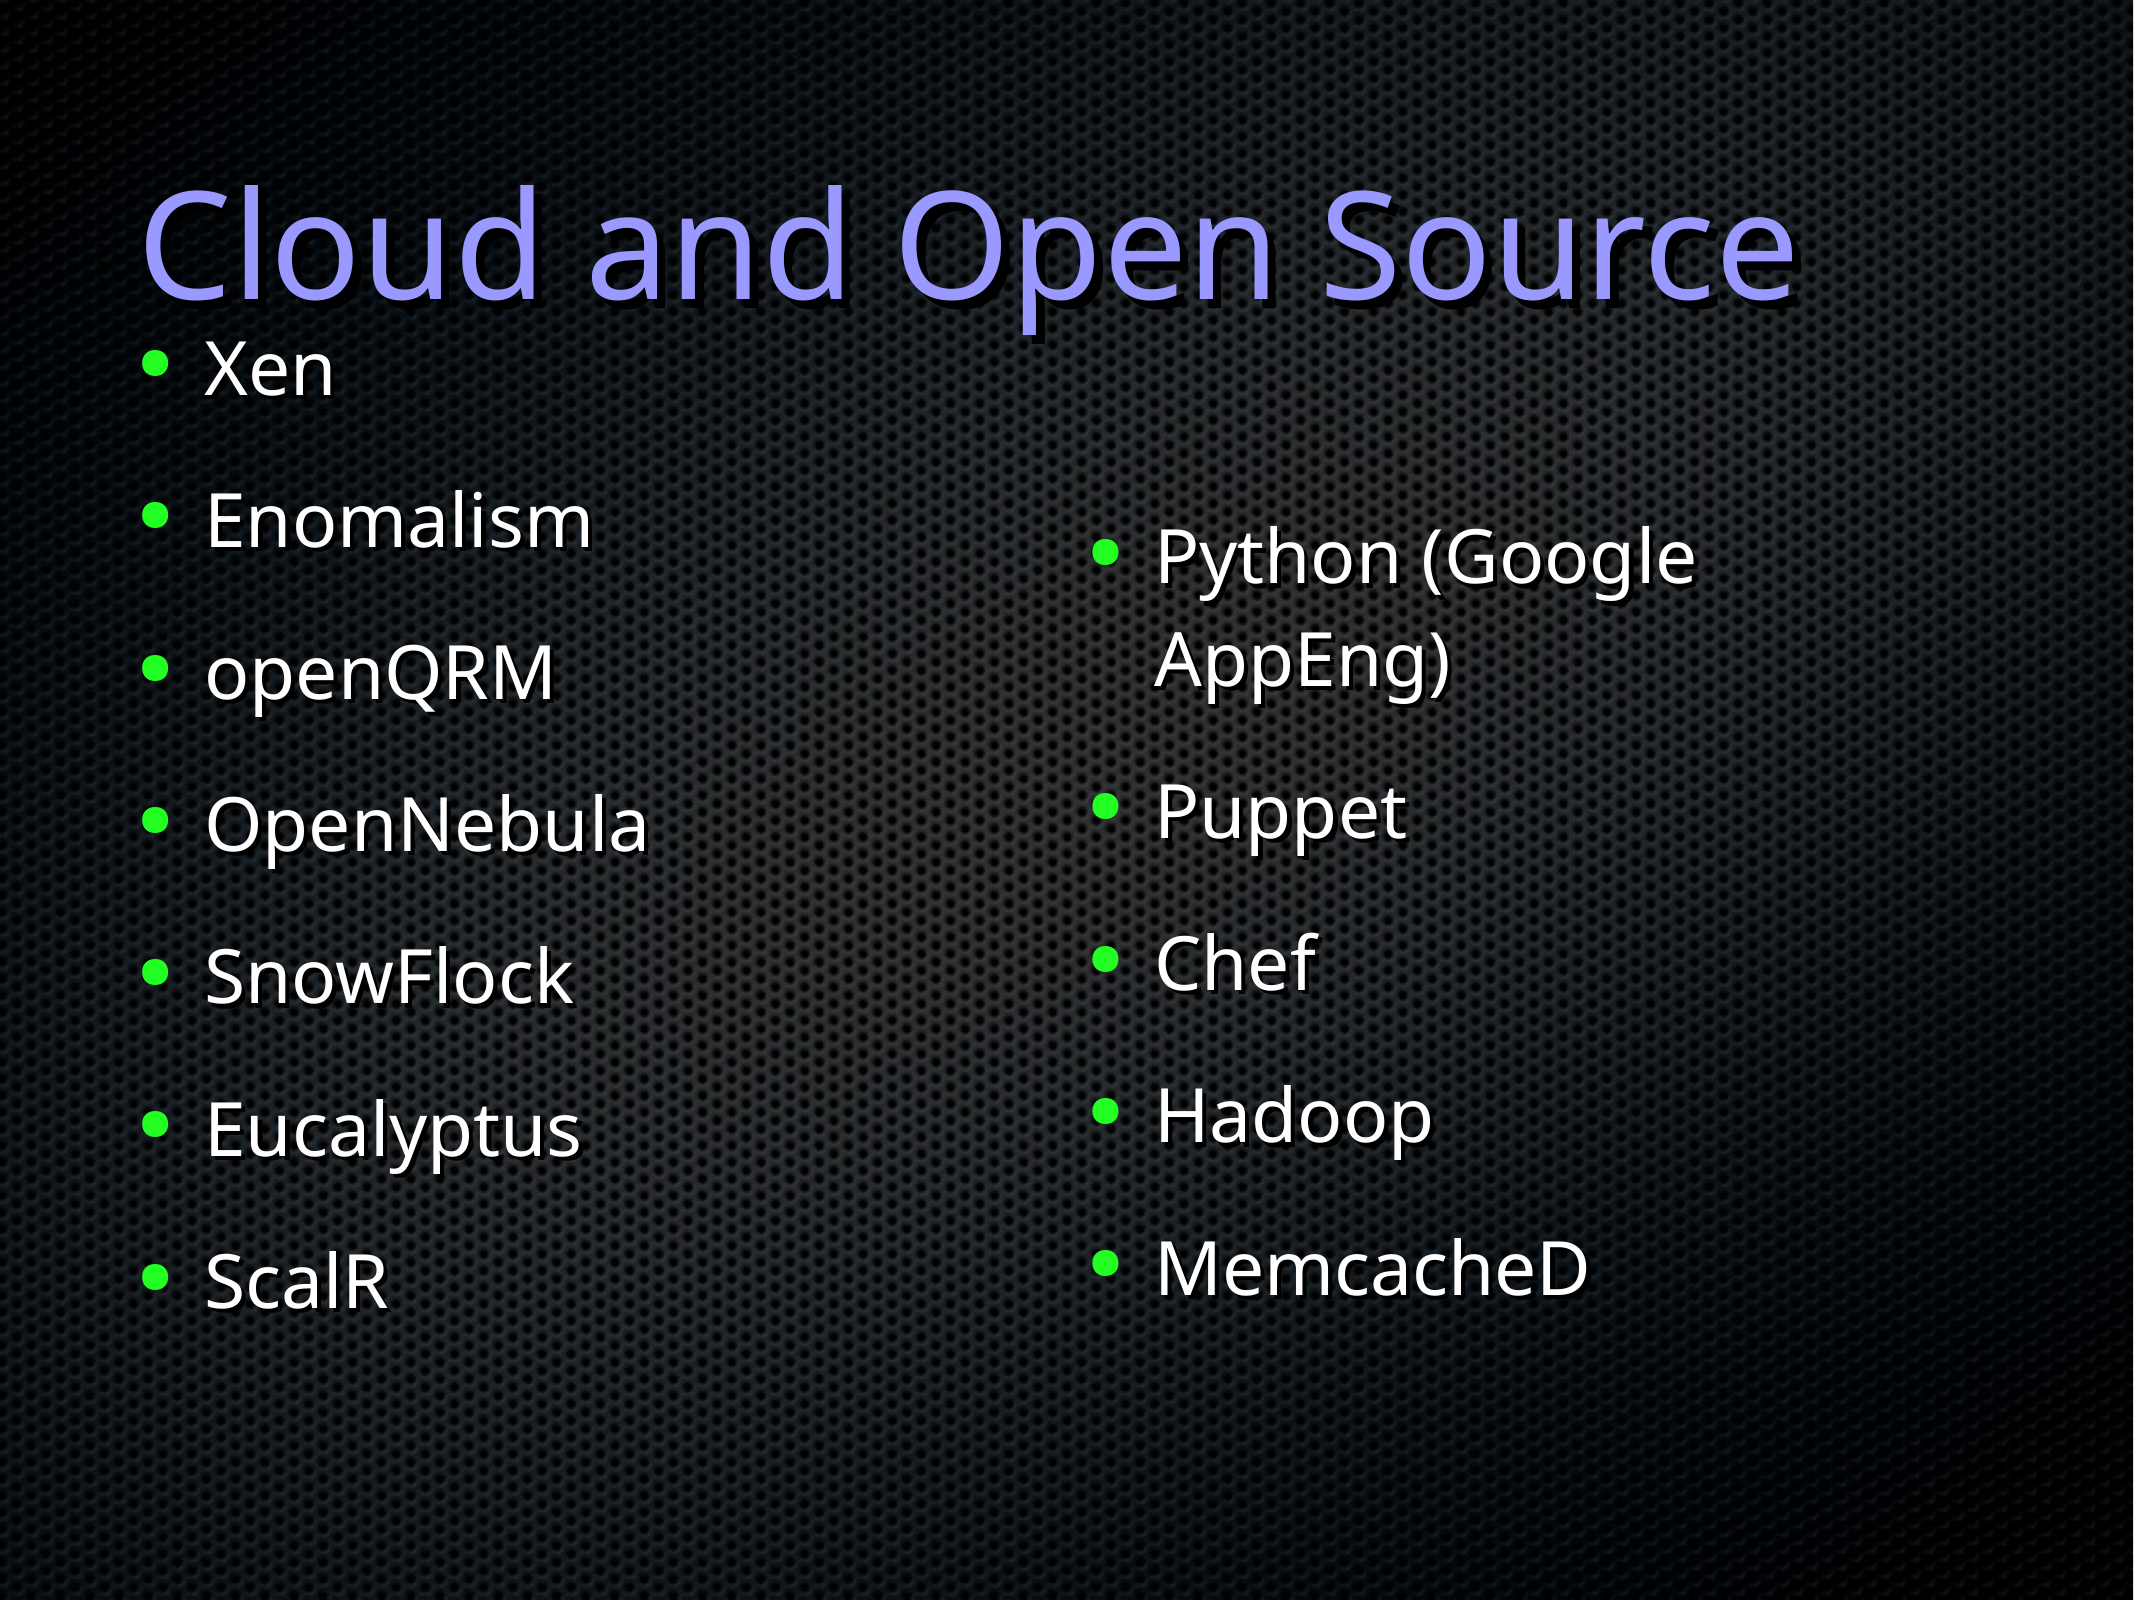

# Cloud and Open Source
Xen
Enomalism
openQRM
OpenNebula
SnowFlock
Eucalyptus
ScalR
Python (Google AppEng)
Puppet
Chef
Hadoop
MemcacheD